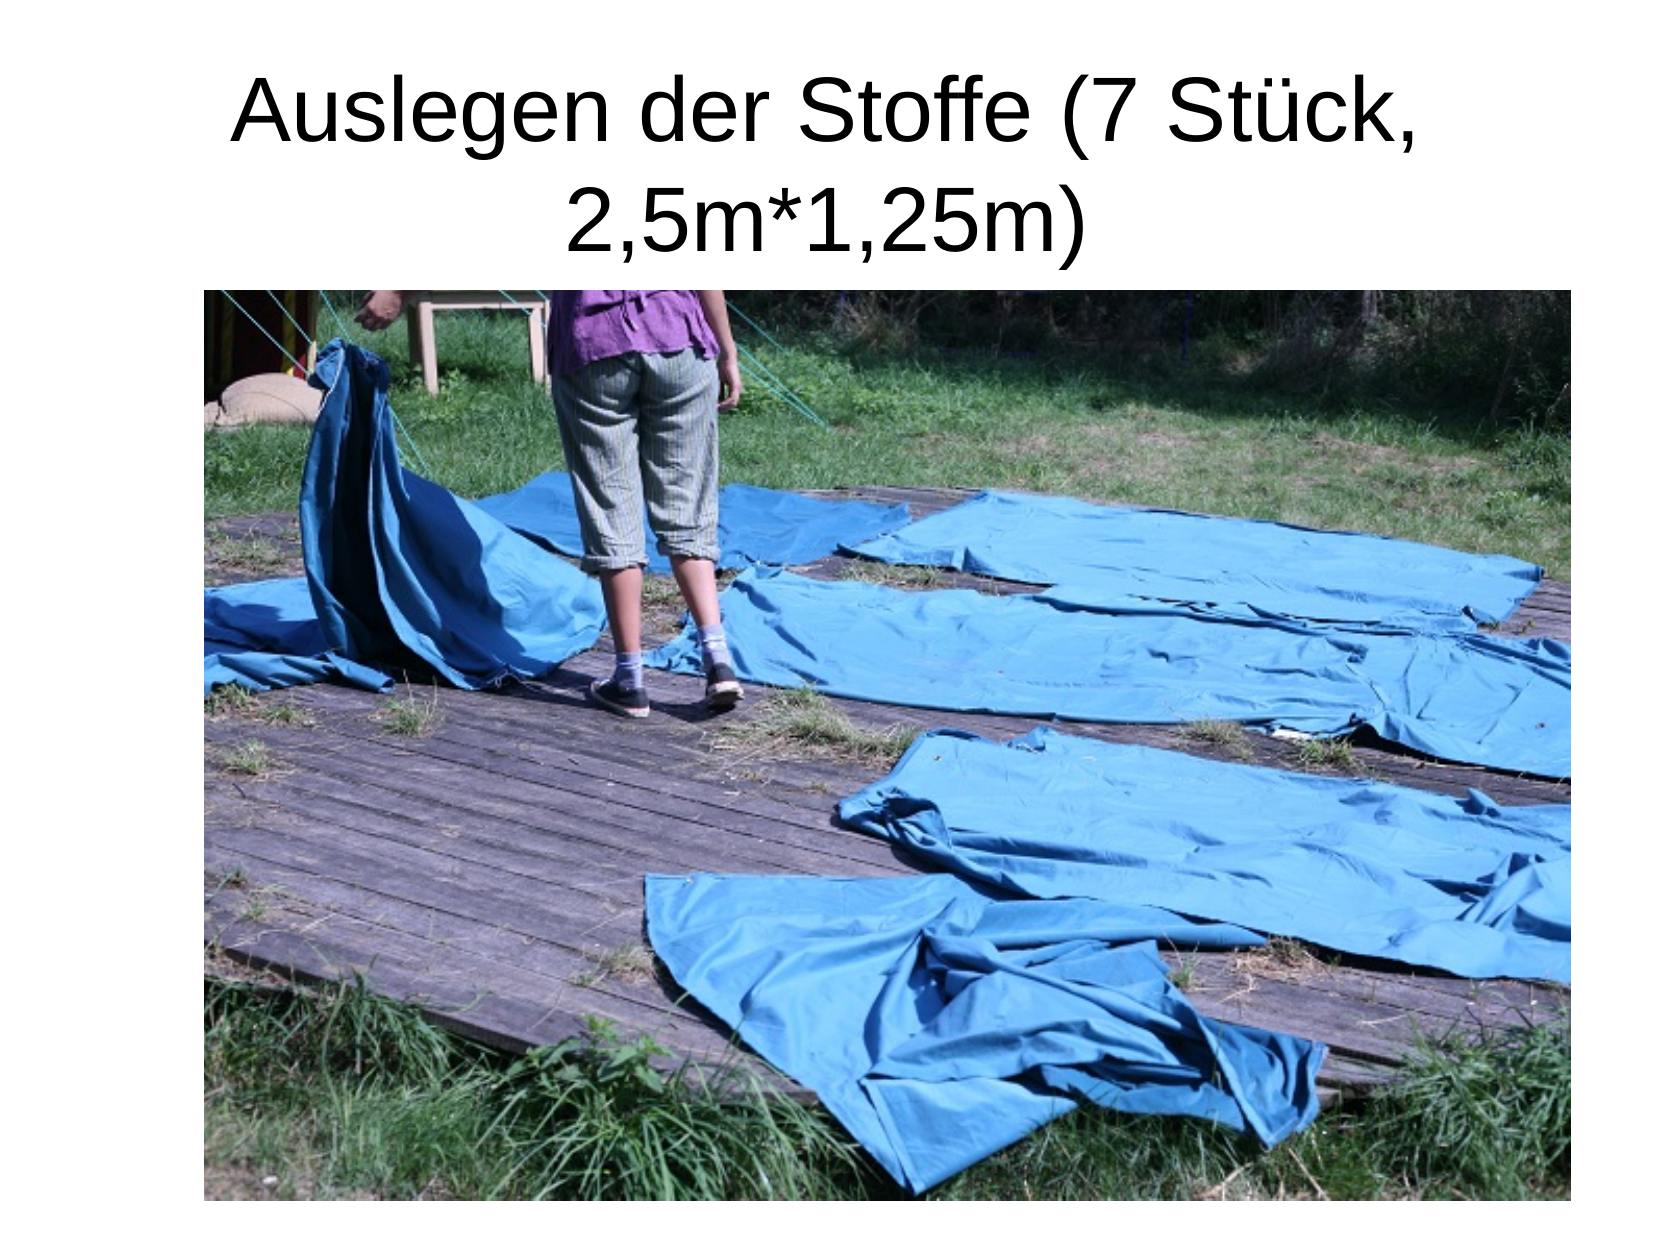

# Auslegen der Stoffe (7 Stück, 2,5m*1,25m)